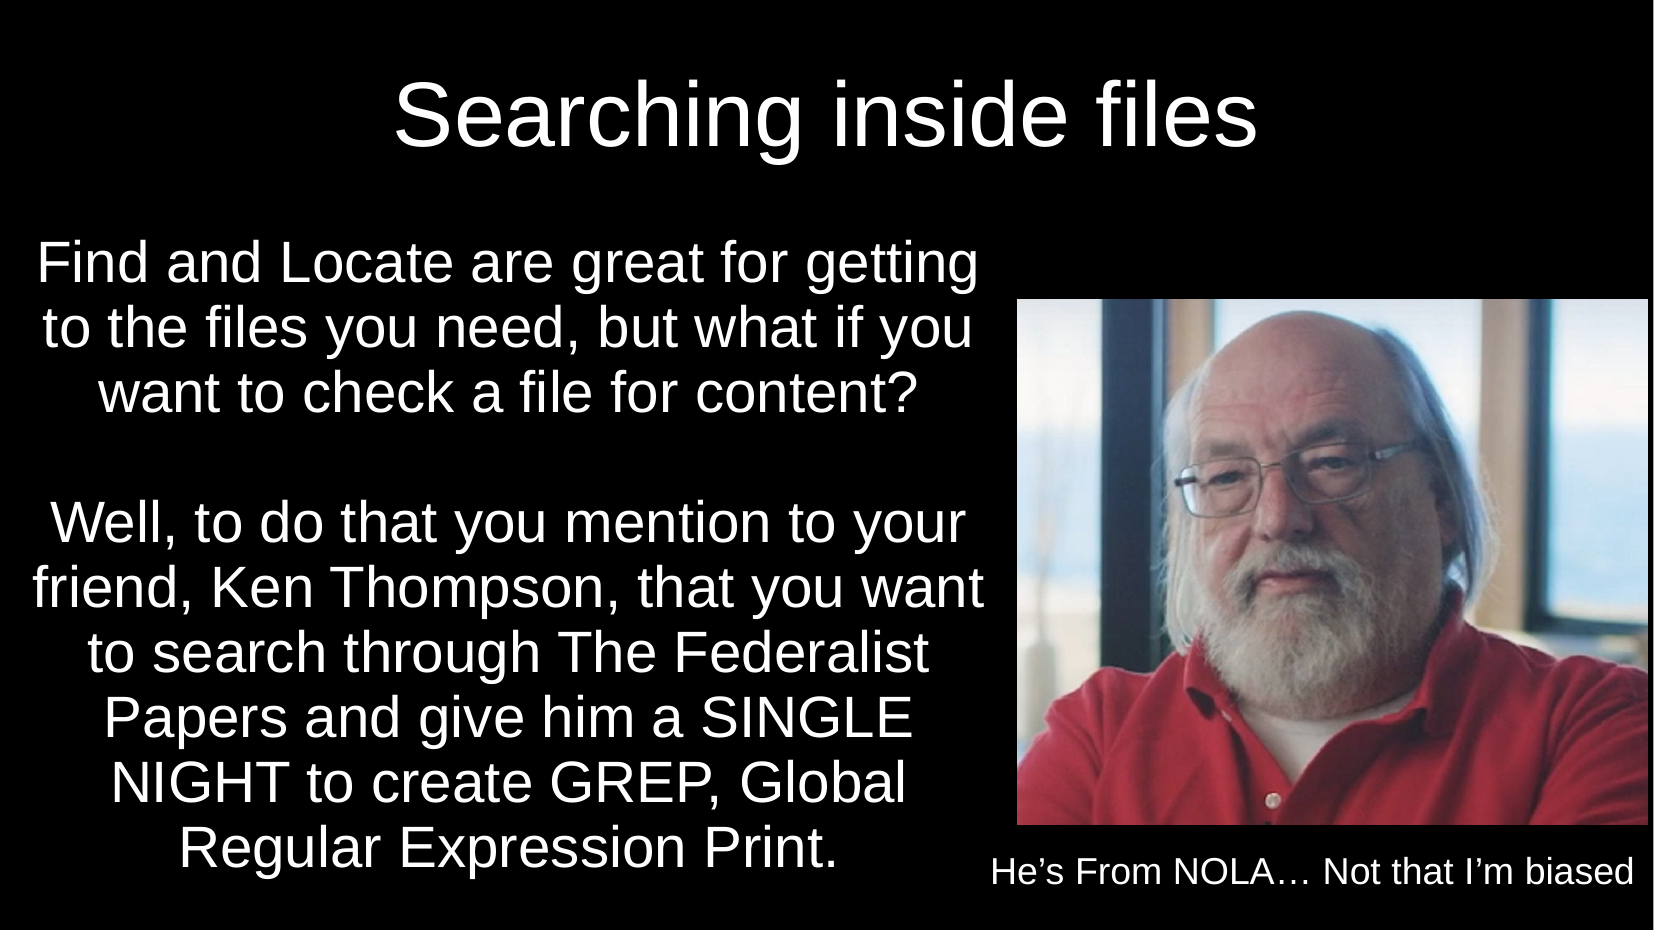

# Searching inside files
Find and Locate are great for getting to the files you need, but what if you want to check a file for content?
Well, to do that you mention to your friend, Ken Thompson, that you want to search through The Federalist Papers and give him a SINGLE NIGHT to create GREP, Global Regular Expression Print.
He’s From NOLA… Not that I’m biased